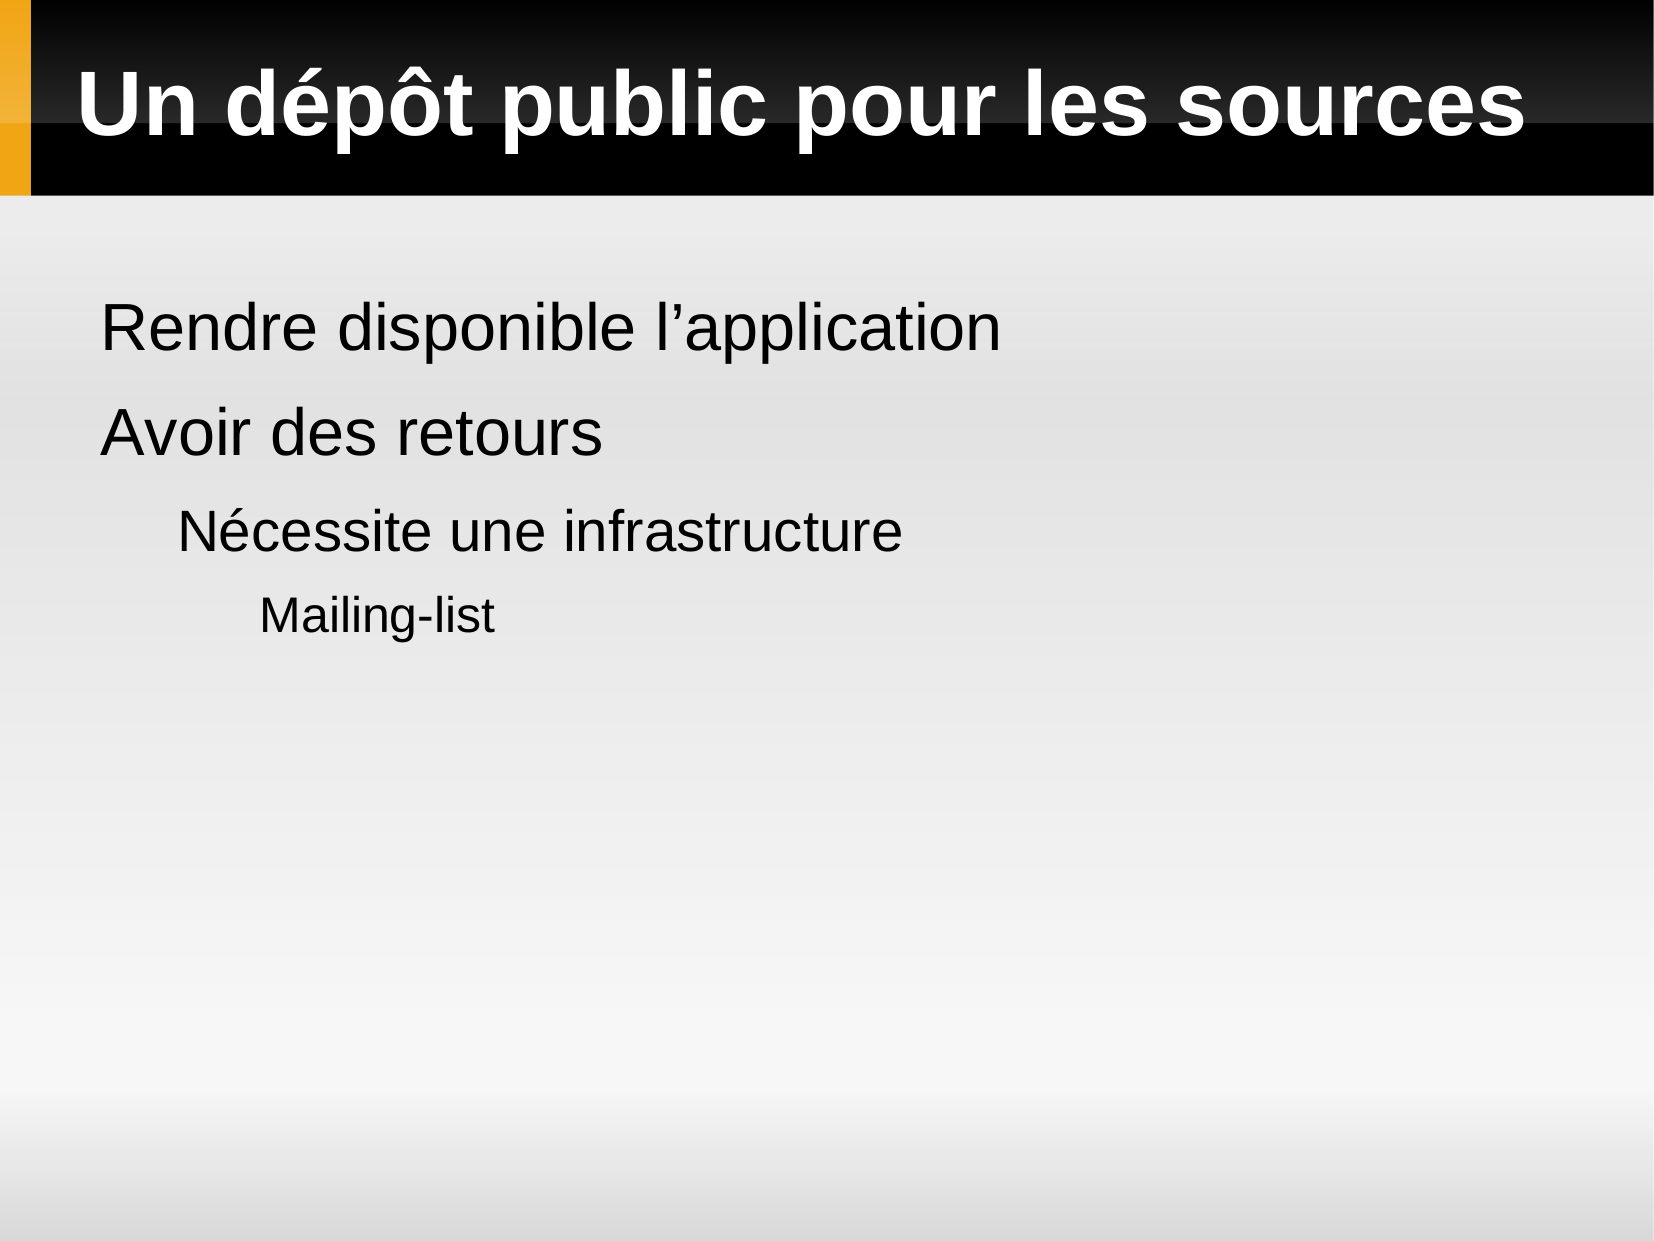

# Un dépôt public pour les sources
Rendre disponible l’application
Avoir des retours
Nécessite une infrastructure
Mailing-list